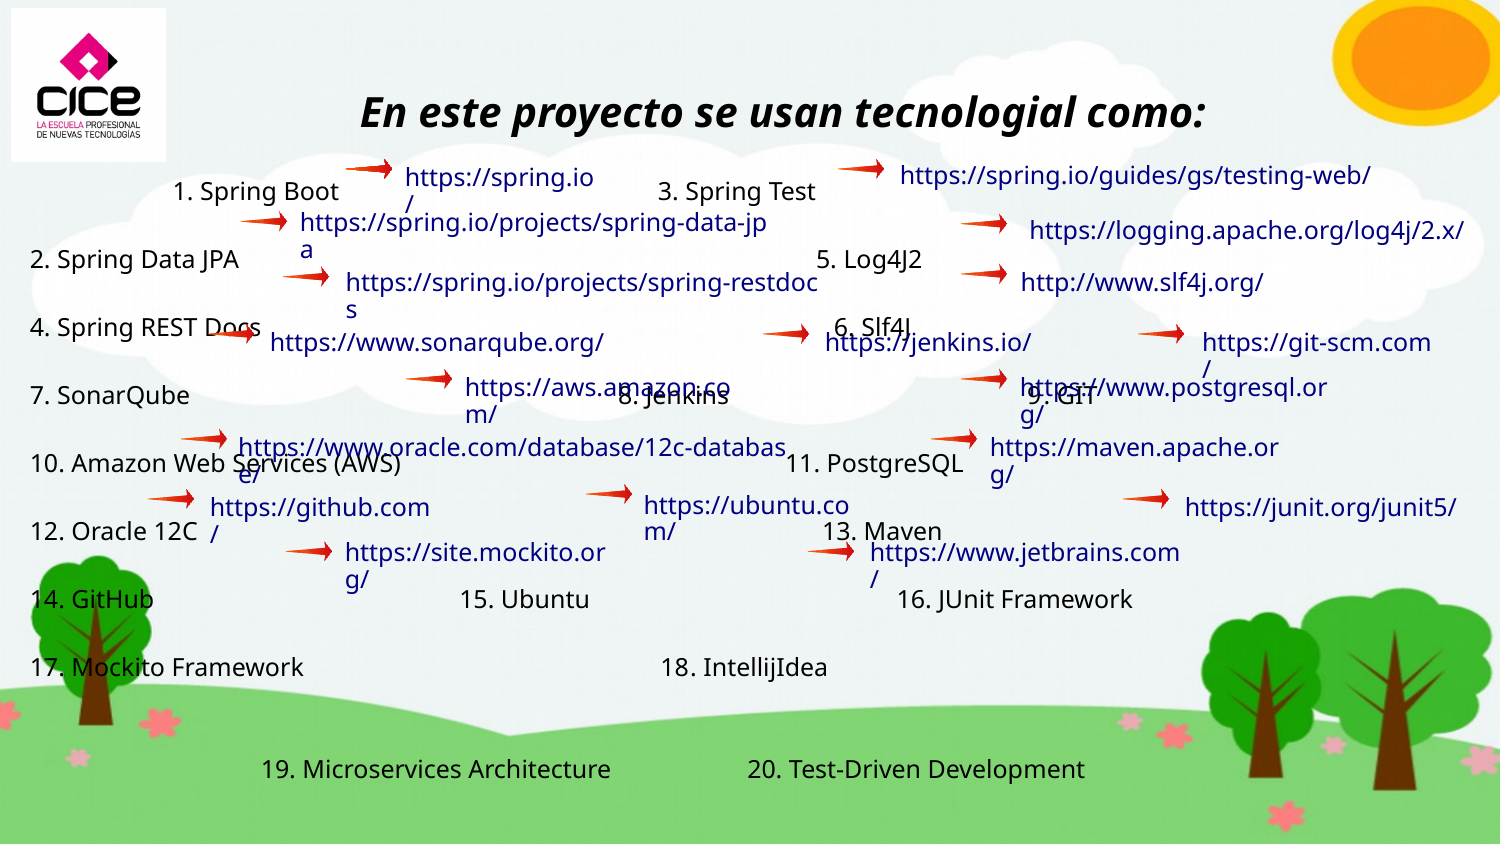

En este proyecto se usan tecnologial como:
 1. Spring Boot 3. Spring Test
2. Spring Data JPA 5. Log4J2
4. Spring REST Docs 6. Slf4J
7. SonarQube 8. Jenkins 9. GIT
10. Amazon Web Services (AWS) 11. PostgreSQL
12. Oracle 12C 13. Maven
14. GitHub 15. Ubuntu 16. JUnit Framework
17. Mockito Framework 18. IntellijIdea
	 19. Microservices Architecture 20. Test-Driven Development
 21. Continuous Integration and Continuous Delivery (CI/CD) …
https://spring.io/guides/gs/testing-web/
https://spring.io/
https://spring.io/projects/spring-data-jpa
https://logging.apache.org/log4j/2.x/
https://spring.io/projects/spring-restdocs
http://www.slf4j.org/
https://www.sonarqube.org/
https://jenkins.io/
https://git-scm.com/
https://aws.amazon.com/
https://www.postgresql.org/
https://www.oracle.com/database/12c-database/
https://maven.apache.org/
https://ubuntu.com/
https://github.com/
https://junit.org/junit5/
https://site.mockito.org/
https://www.jetbrains.com/